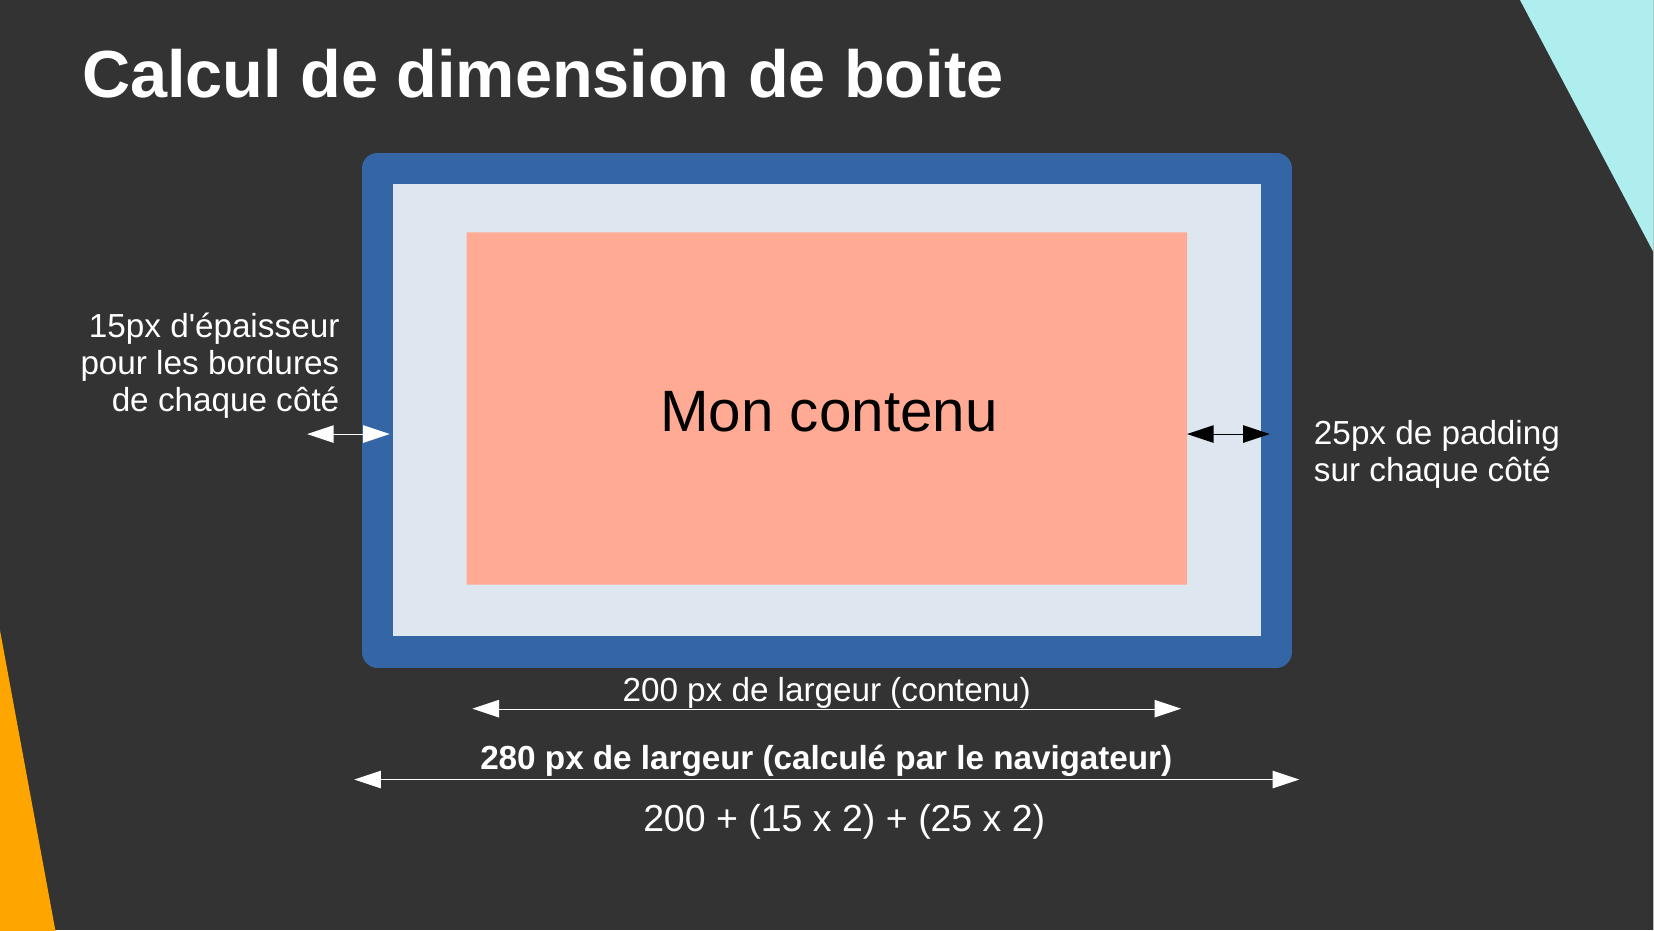

# Calcul de dimension de boite
15px d'épaisseur pour les bordures de chaque côté
Mon contenu
25px de padding sur chaque côté
200 px de largeur (contenu)
280 px de largeur (calculé par le navigateur)
200 + (15 x 2) + (25 x 2)